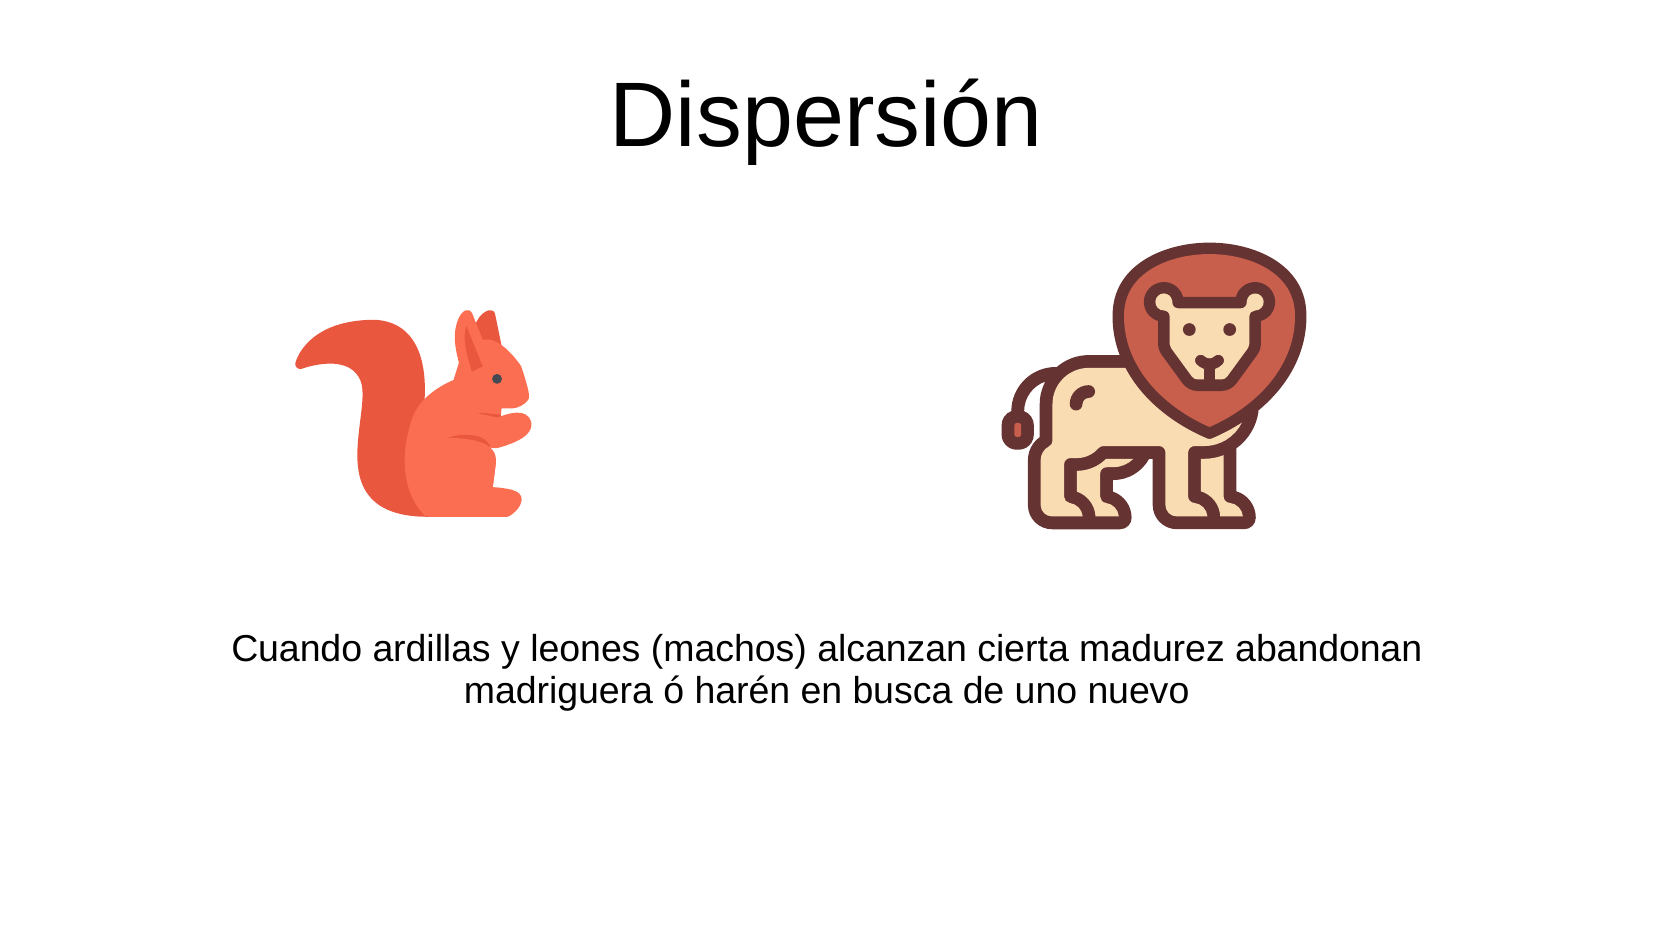

# Dispersión
Cuando ardillas y leones (machos) alcanzan cierta madurez abandonan madriguera ó harén en busca de uno nuevo